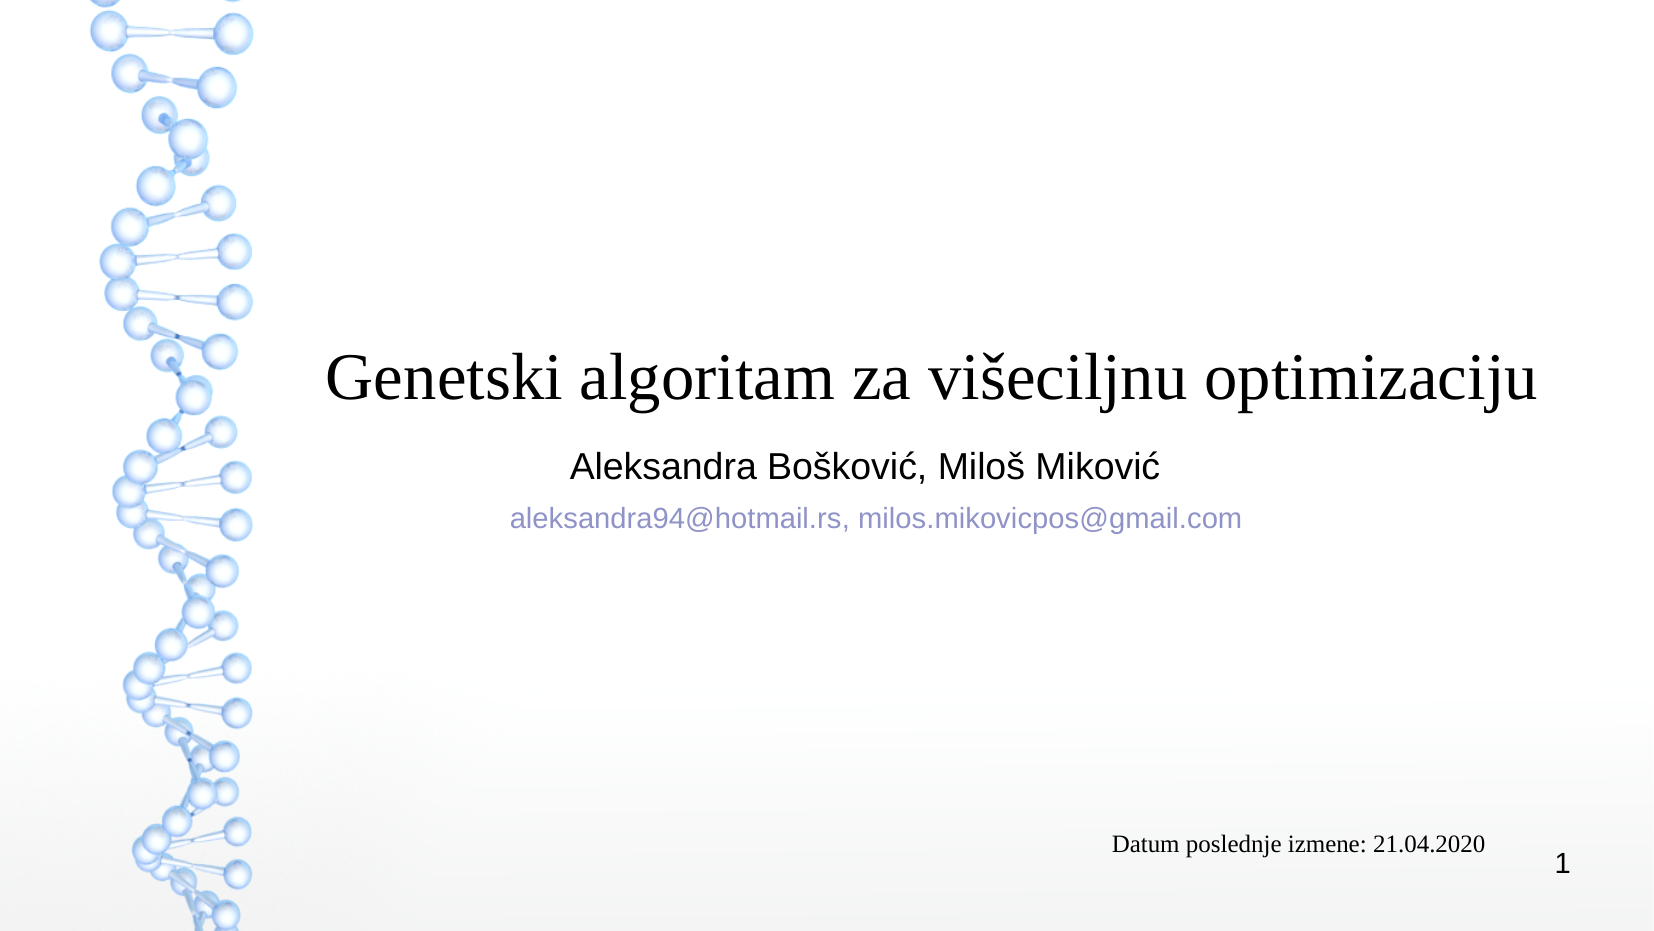

# Genetski algoritam za višeciljnu optimizaciju
 Datum poslednje izmene: 21.04.2020
Aleksandra Bošković, Miloš Miković
aleksandra94@hotmail.rs, milos.mikovicpos@gmail.com
1